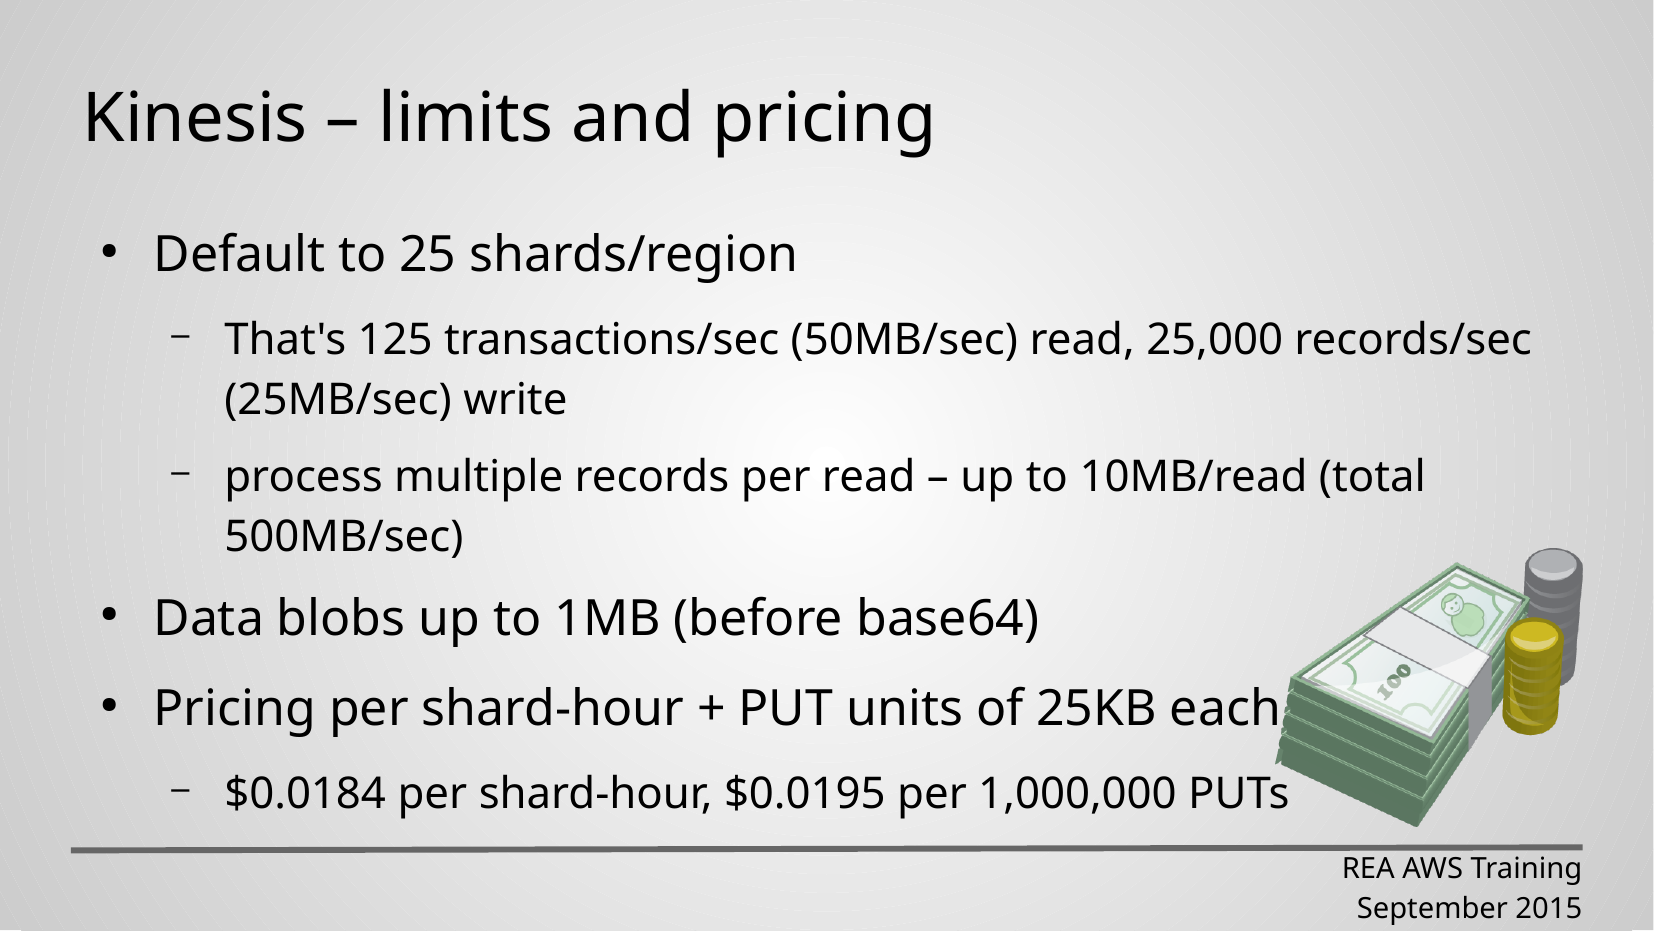

# Kinesis – limits and pricing
Default to 25 shards/region
That's 125 transactions/sec (50MB/sec) read, 25,000 records/sec (25MB/sec) write
process multiple records per read – up to 10MB/read (total 500MB/sec)
Data blobs up to 1MB (before base64)
Pricing per shard-hour + PUT units of 25KB each
$0.0184 per shard-hour, $0.0195 per 1,000,000 PUTs